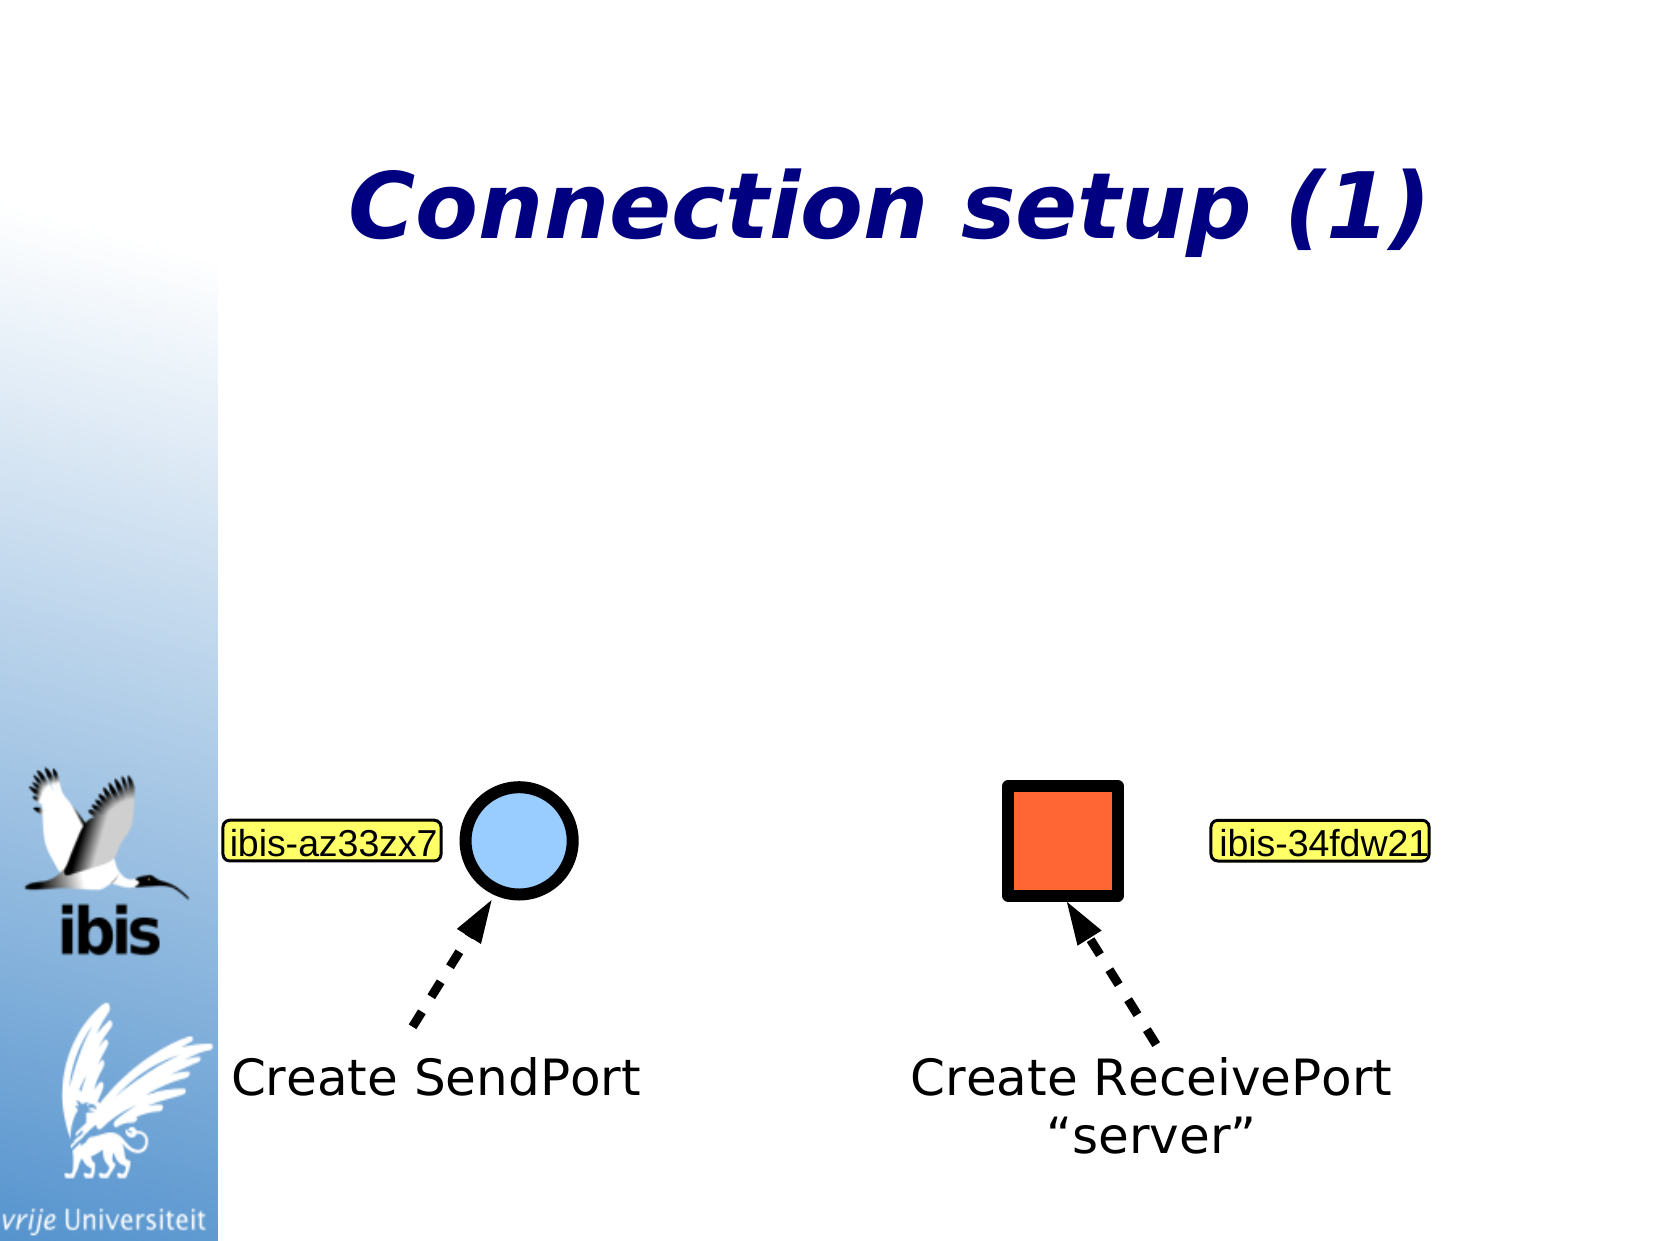

# Connection setup (1)
ibis-az33zx7
ibis-34fdw21
 Create SendPort
Create ReceivePort
“server”